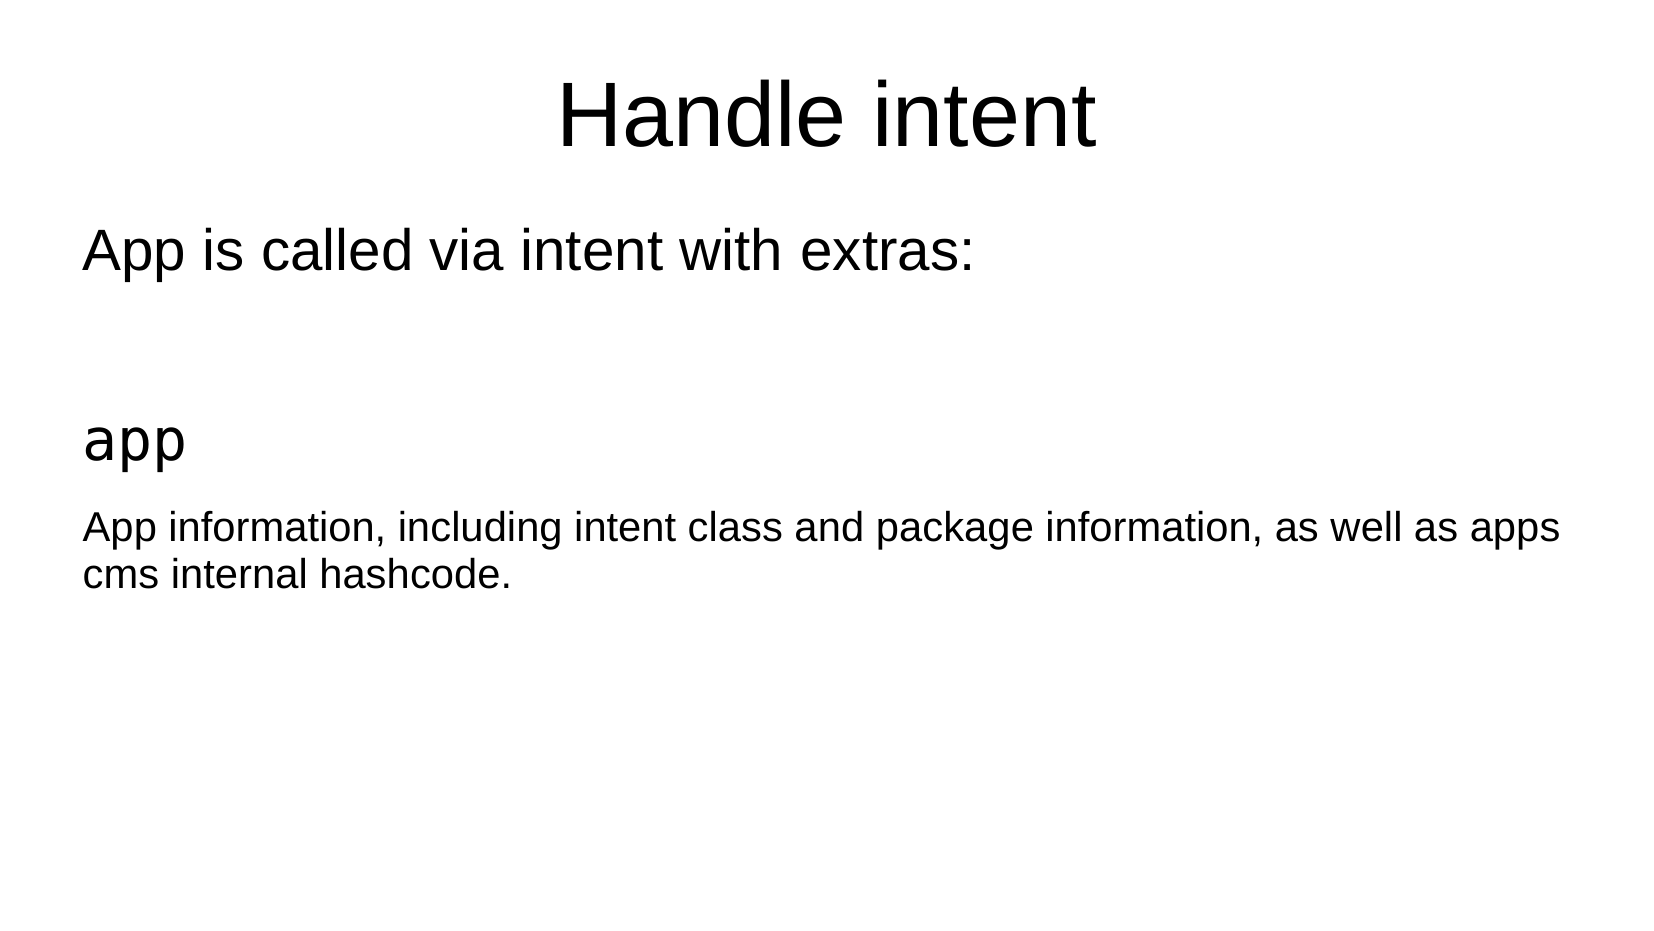

# Handle intent
App is called via intent with extras:
app
App information, including intent class and package information, as well as apps cms internal hashcode.